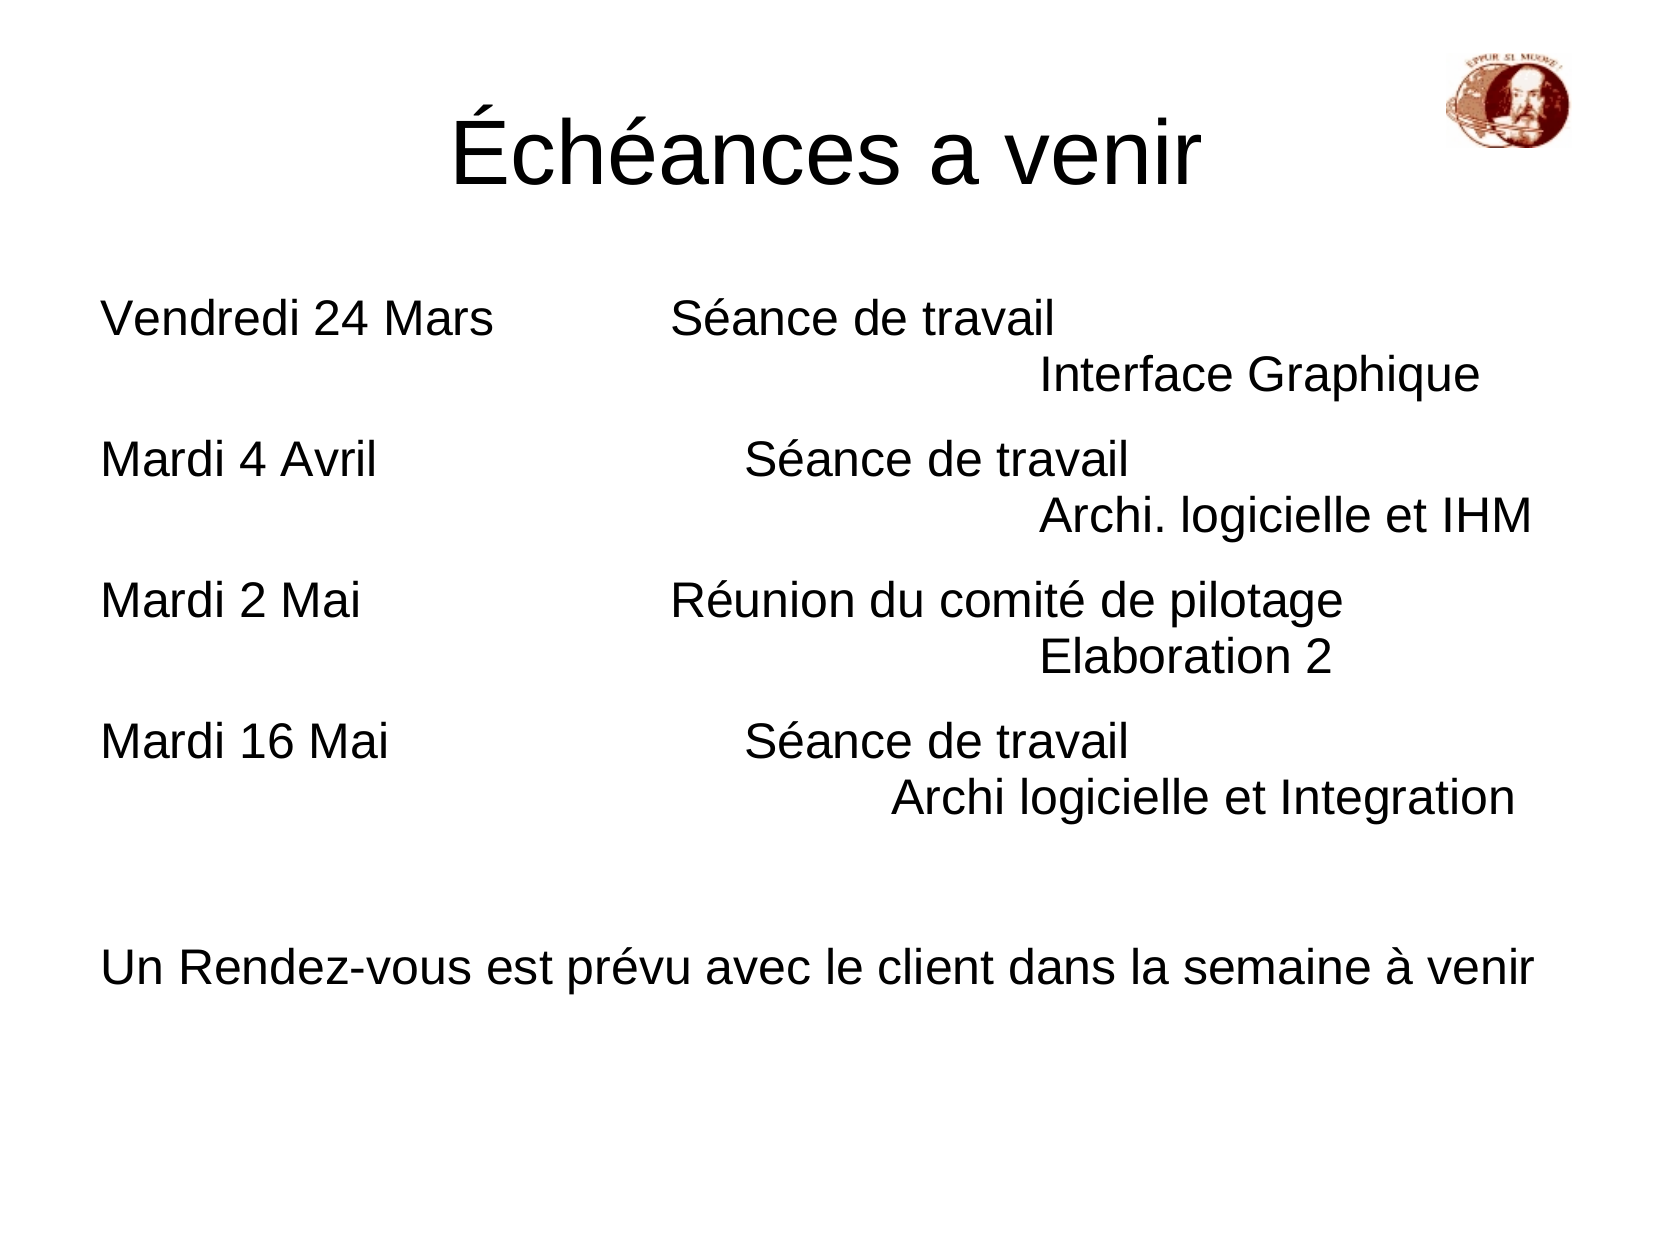

# Échéances a venir
Vendredi 24 Mars			Séance de travail 																			Interface Graphique
Mardi 4 Avril					Séance de travail 																		Archi. logicielle et IHM
Mardi 2 Mai					Réunion du comité de pilotage 															Elaboration 2
Mardi 16 Mai					Séance de travail																Archi logicielle et Integration
Un Rendez-vous est prévu avec le client dans la semaine à venir